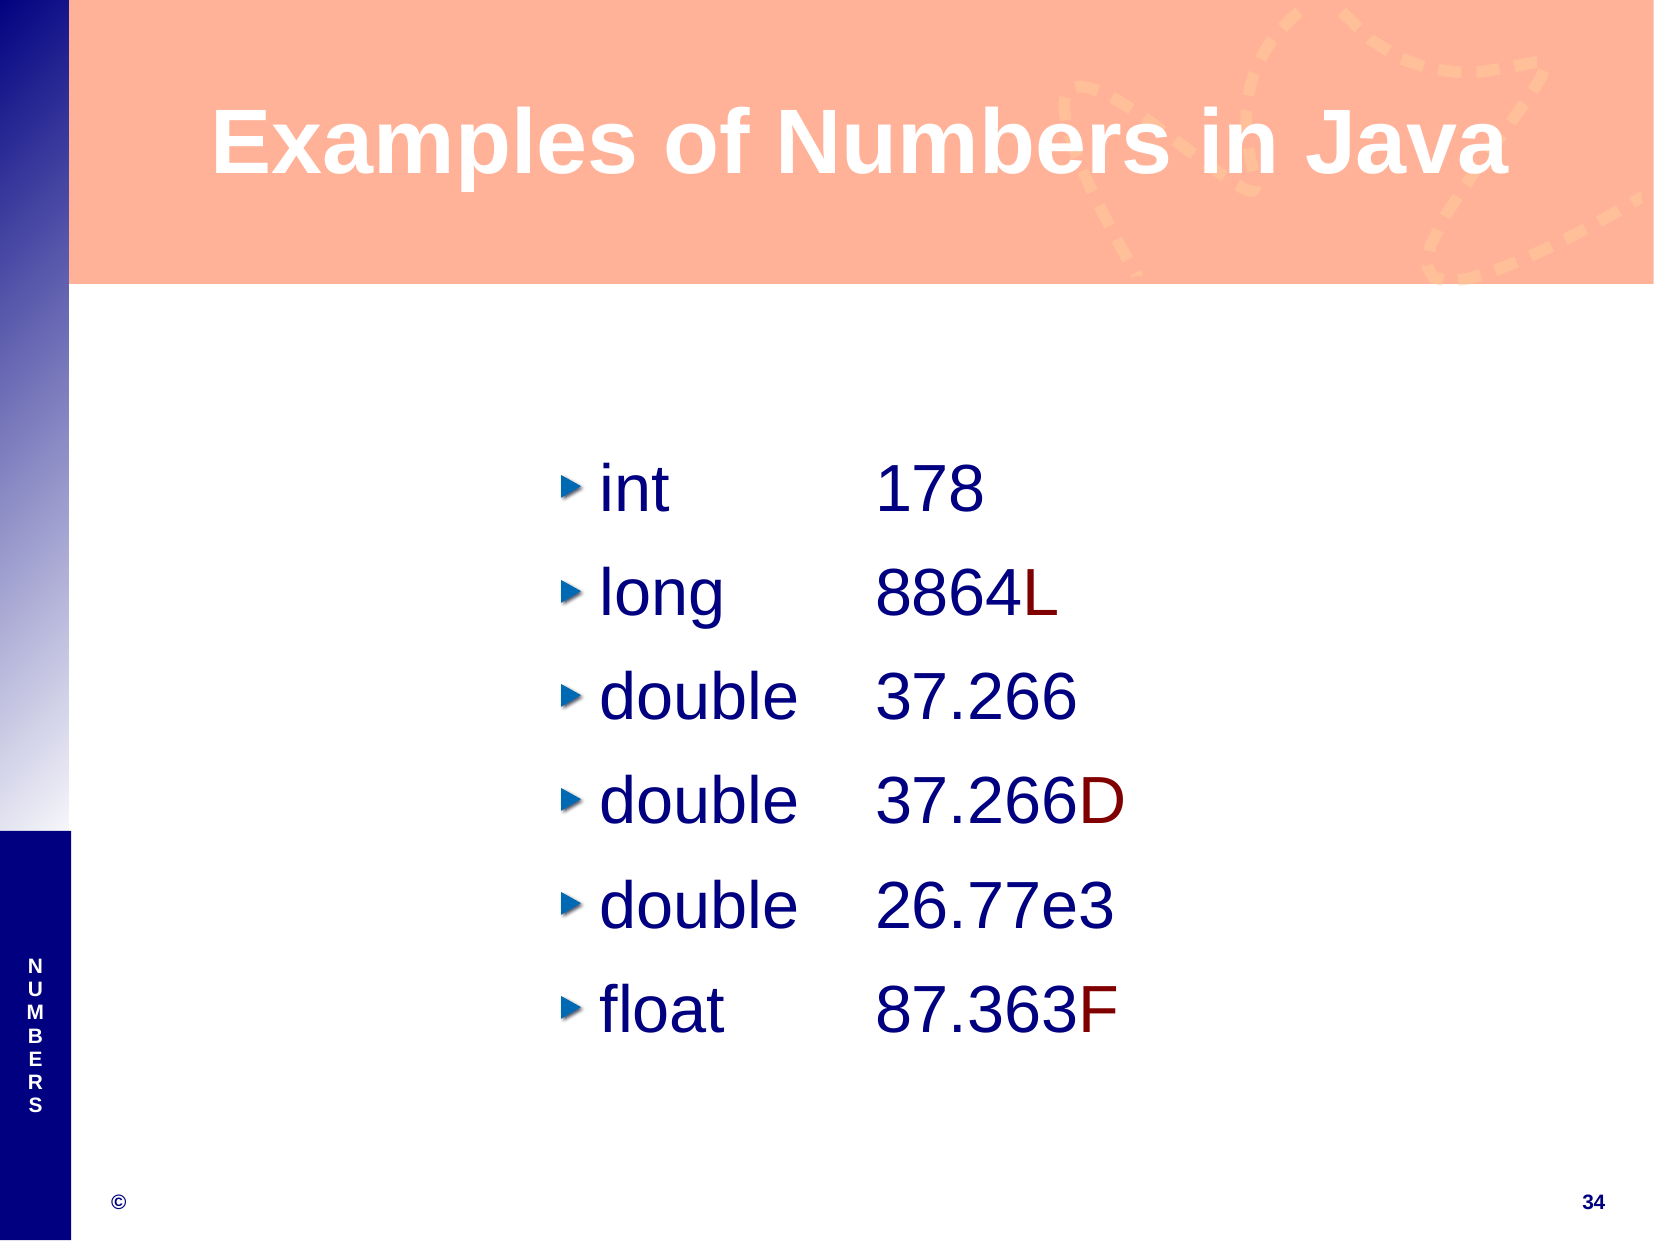

# Examples of Numbers in Java
int	178
long	8864L
double	37.266
double 	37.266D
double 	26.77e3
float	87.363F
N
U
M
B
E
R
S